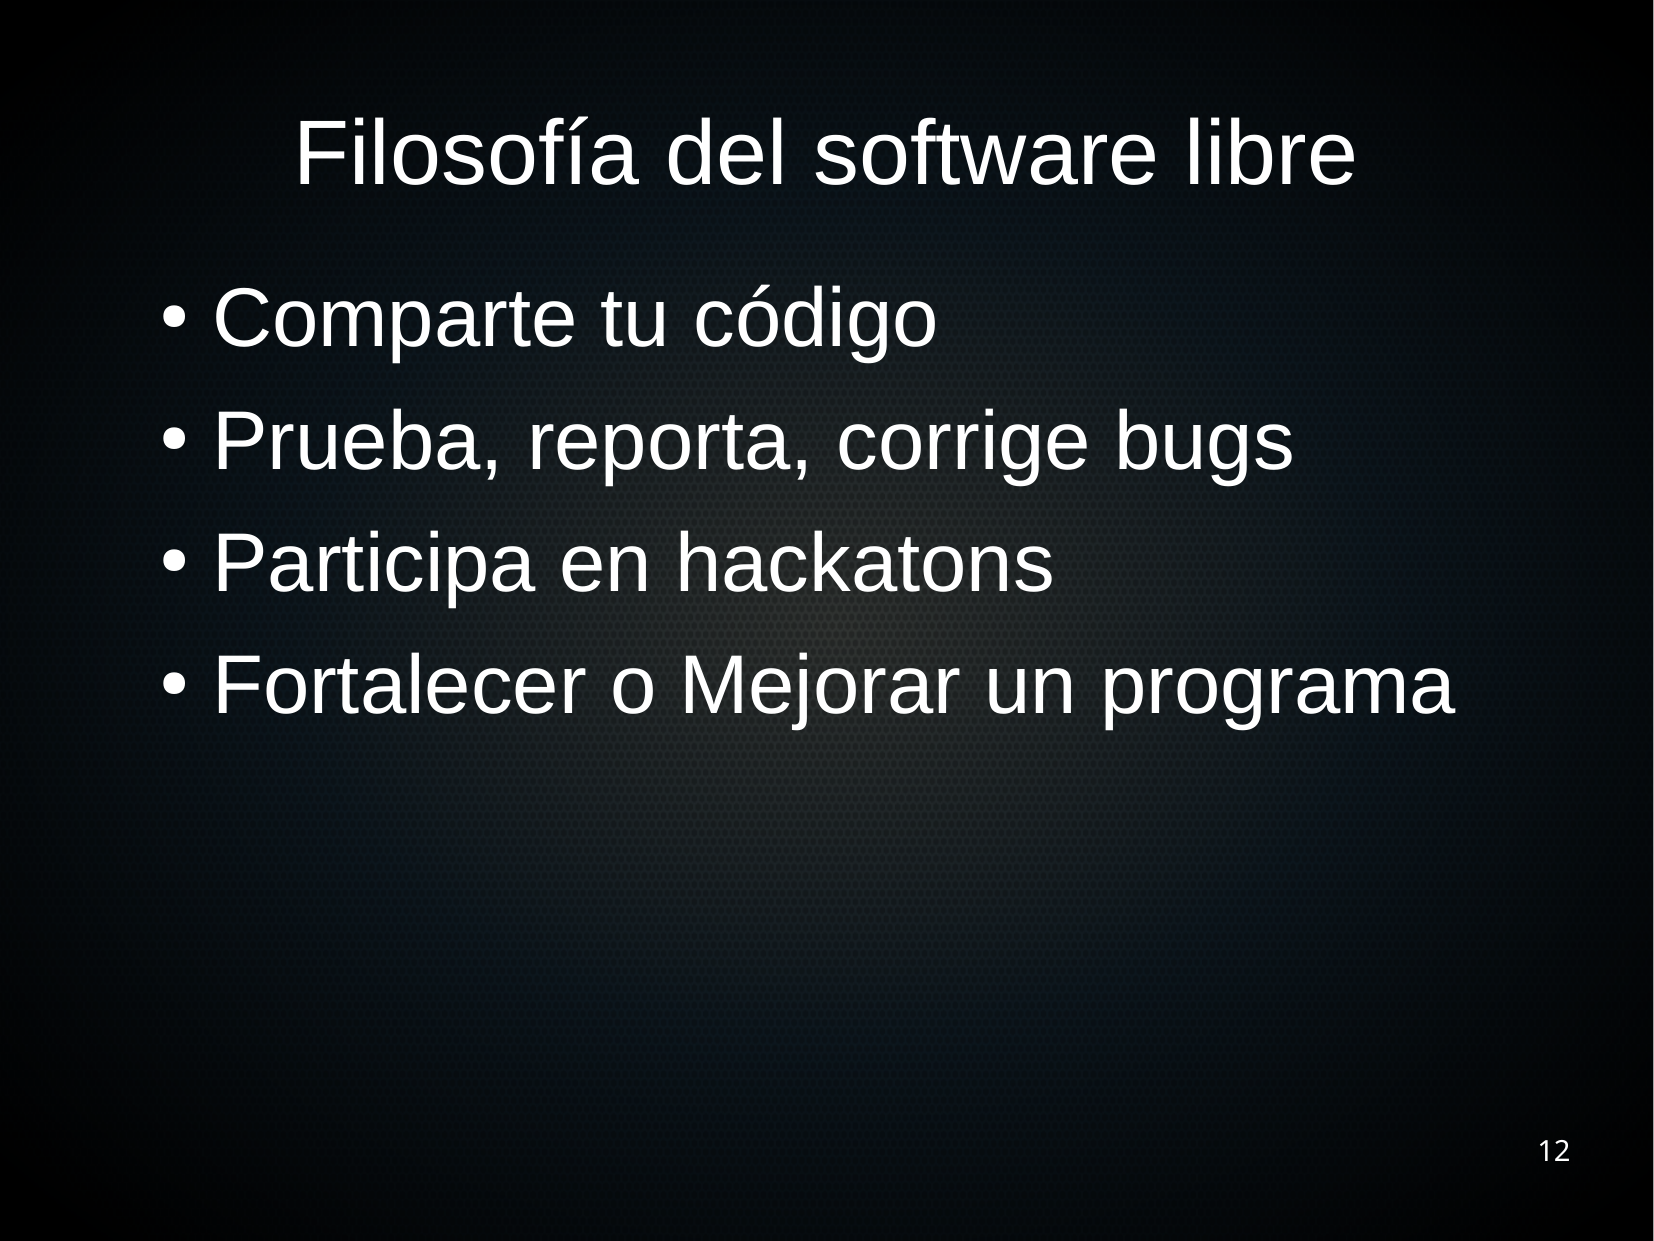

# Filosofía del software libre
Comparte tu código
Prueba, reporta, corrige bugs
Participa en hackatons
Fortalecer o Mejorar un programa
12